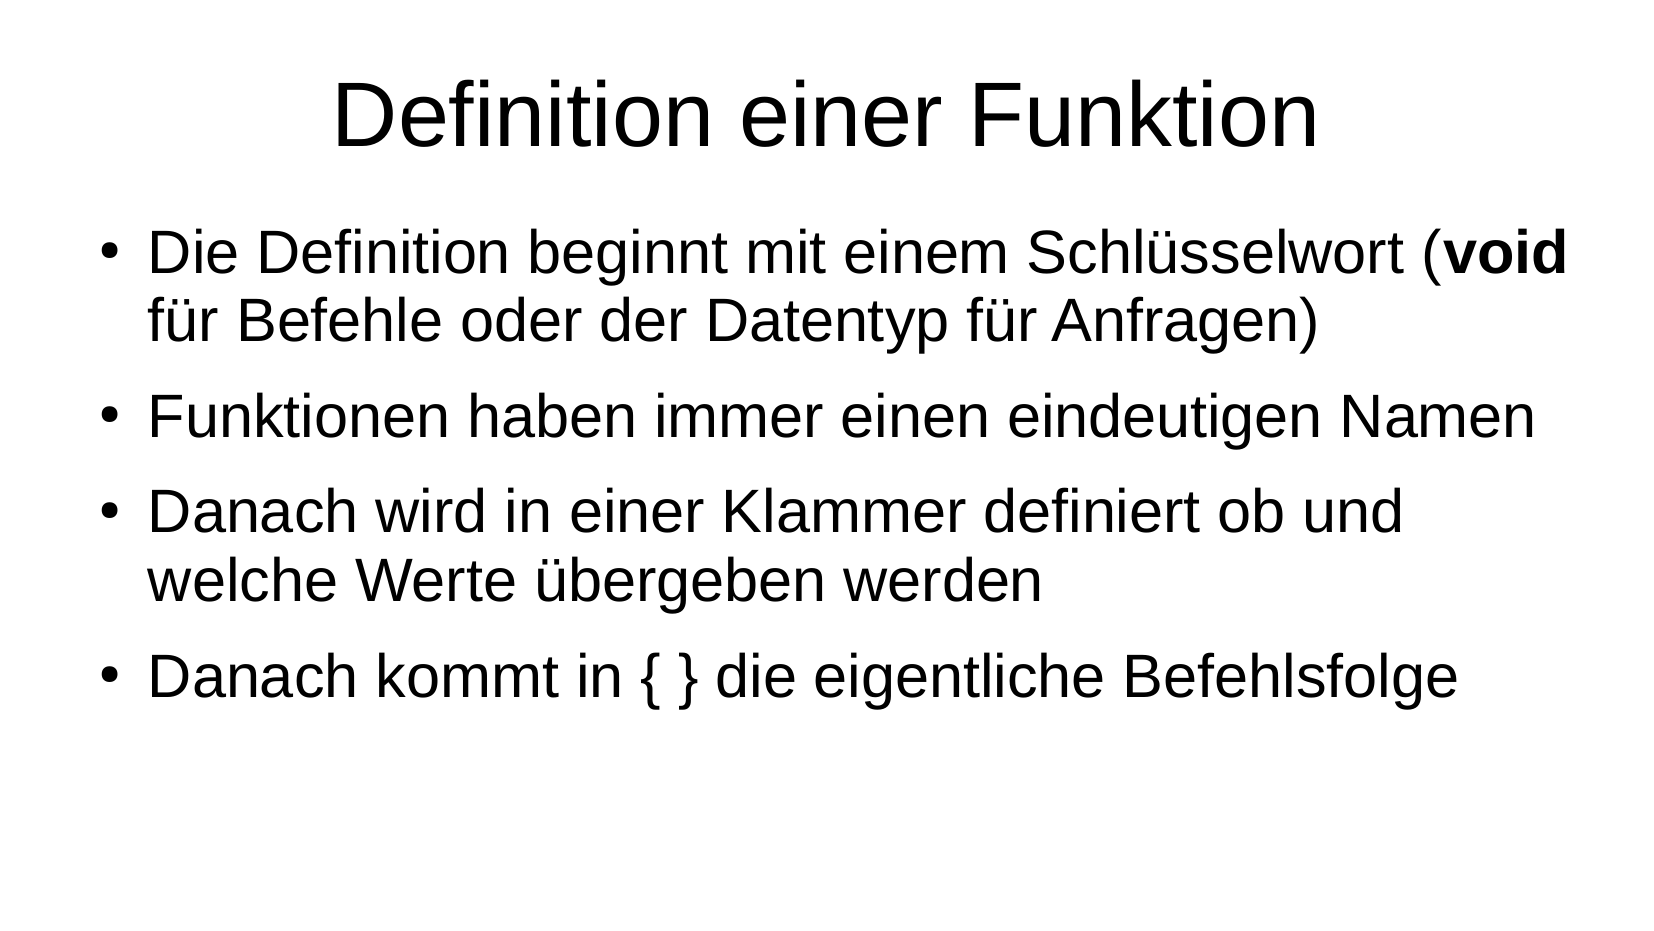

# Definition einer Funktion
Die Definition beginnt mit einem Schlüsselwort (void für Befehle oder der Datentyp für Anfragen)
Funktionen haben immer einen eindeutigen Namen
Danach wird in einer Klammer definiert ob und welche Werte übergeben werden
Danach kommt in { } die eigentliche Befehlsfolge